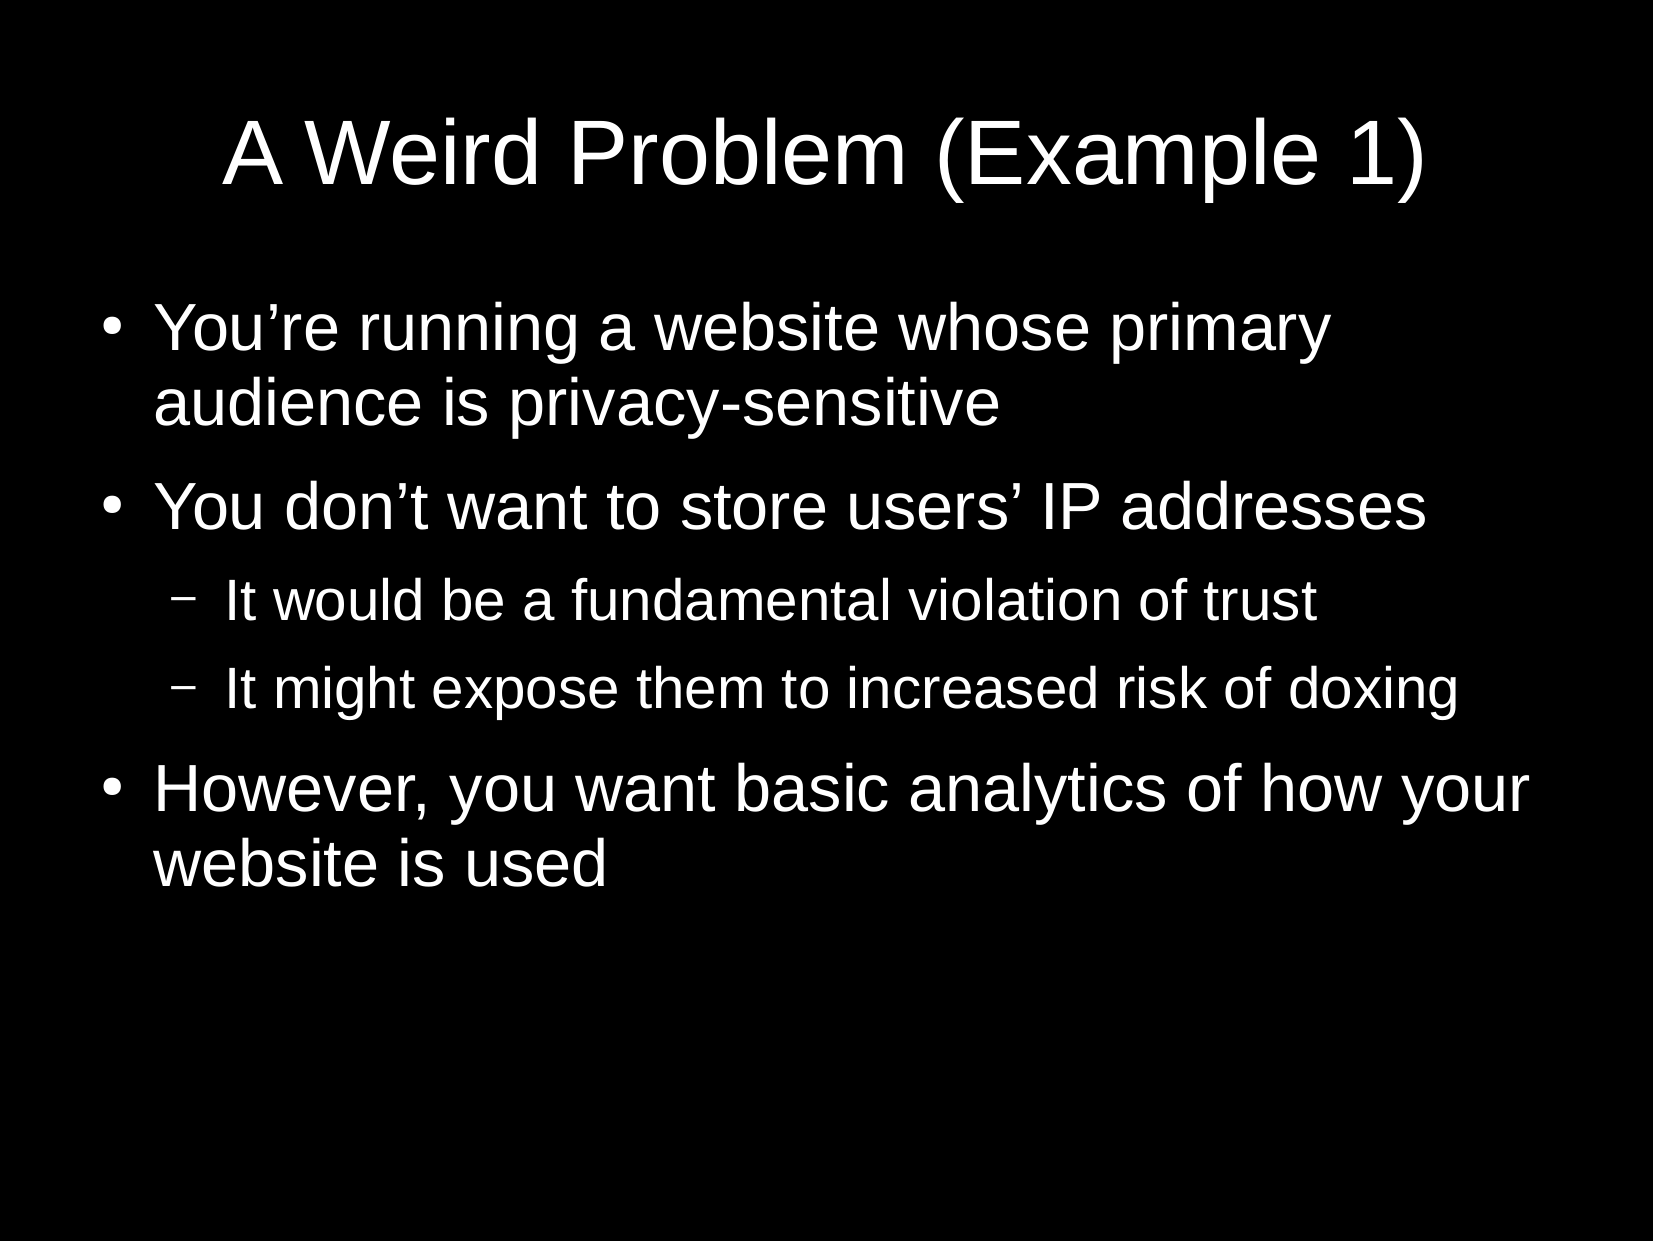

# A Weird Problem (Example 1)
You’re running a website whose primary audience is privacy-sensitive
You don’t want to store users’ IP addresses
It would be a fundamental violation of trust
It might expose them to increased risk of doxing
However, you want basic analytics of how your website is used